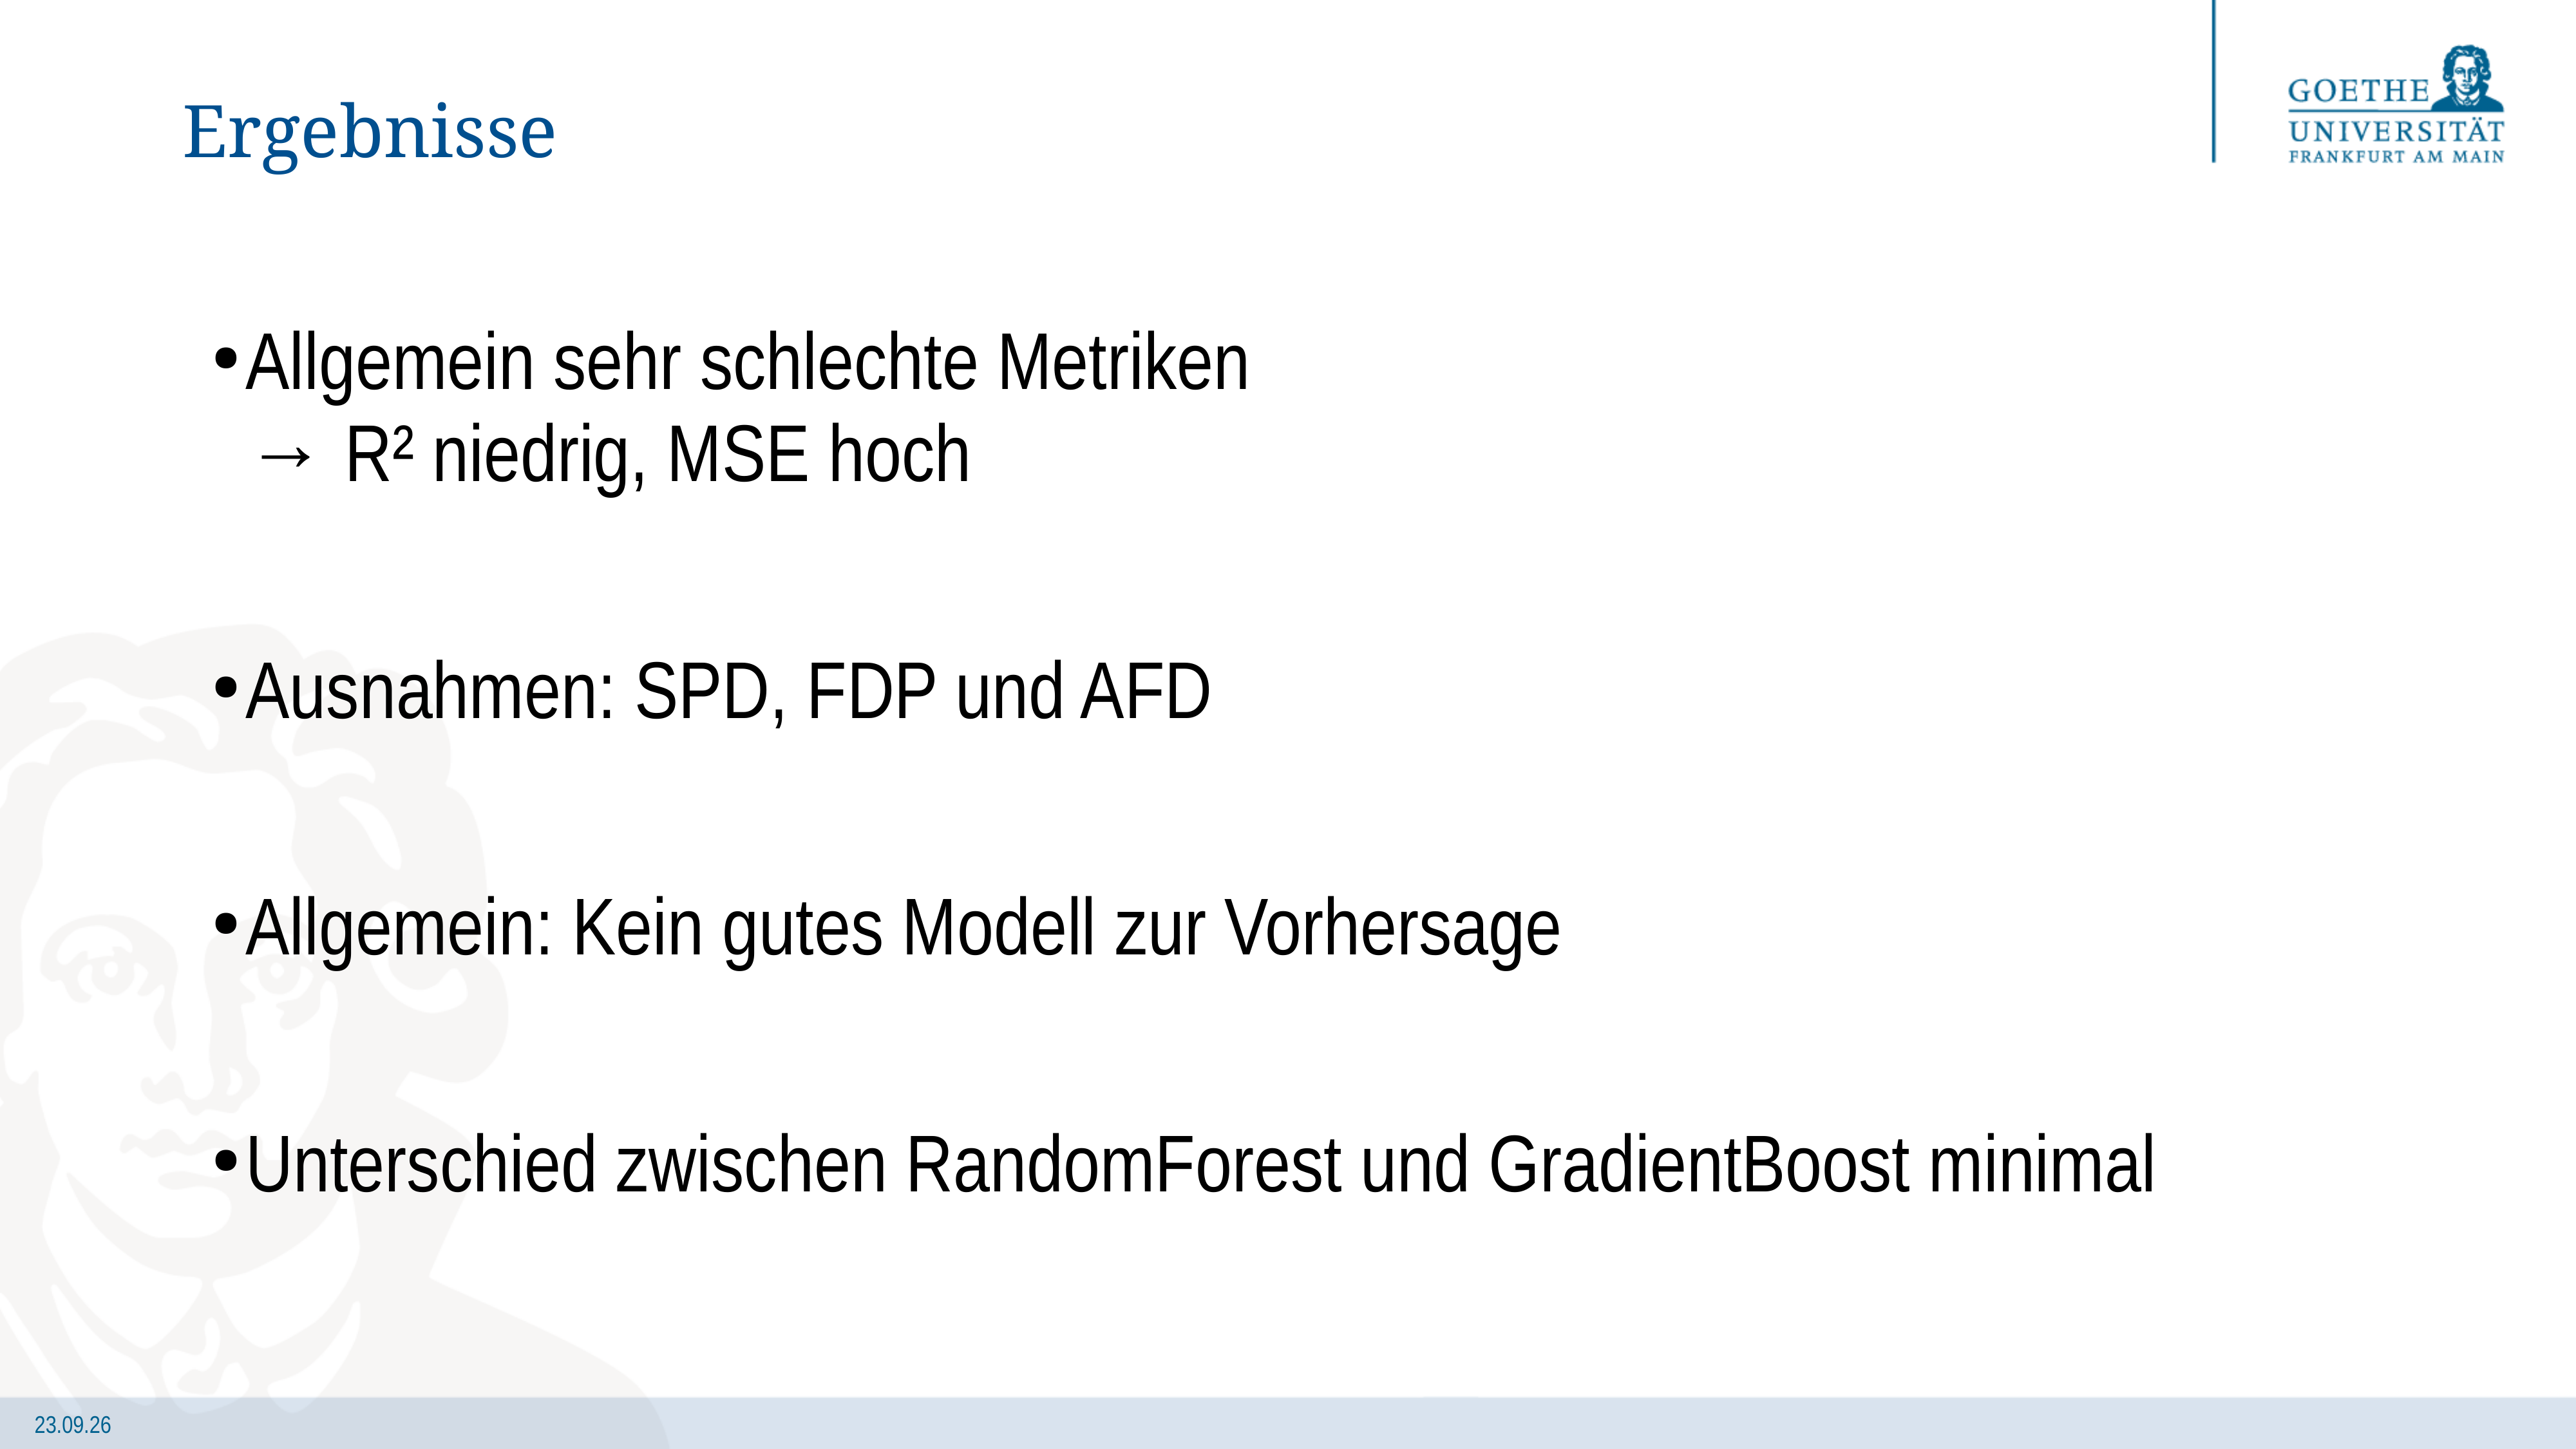

# Ergebnisse
Allgemein sehr schlechte Metriken
→ R² niedrig, MSE hoch
Ausnahmen: SPD, FDP und AFD
Allgemein: Kein gutes Modell zur Vorhersage
Unterschied zwischen RandomForest und GradientBoost minimal